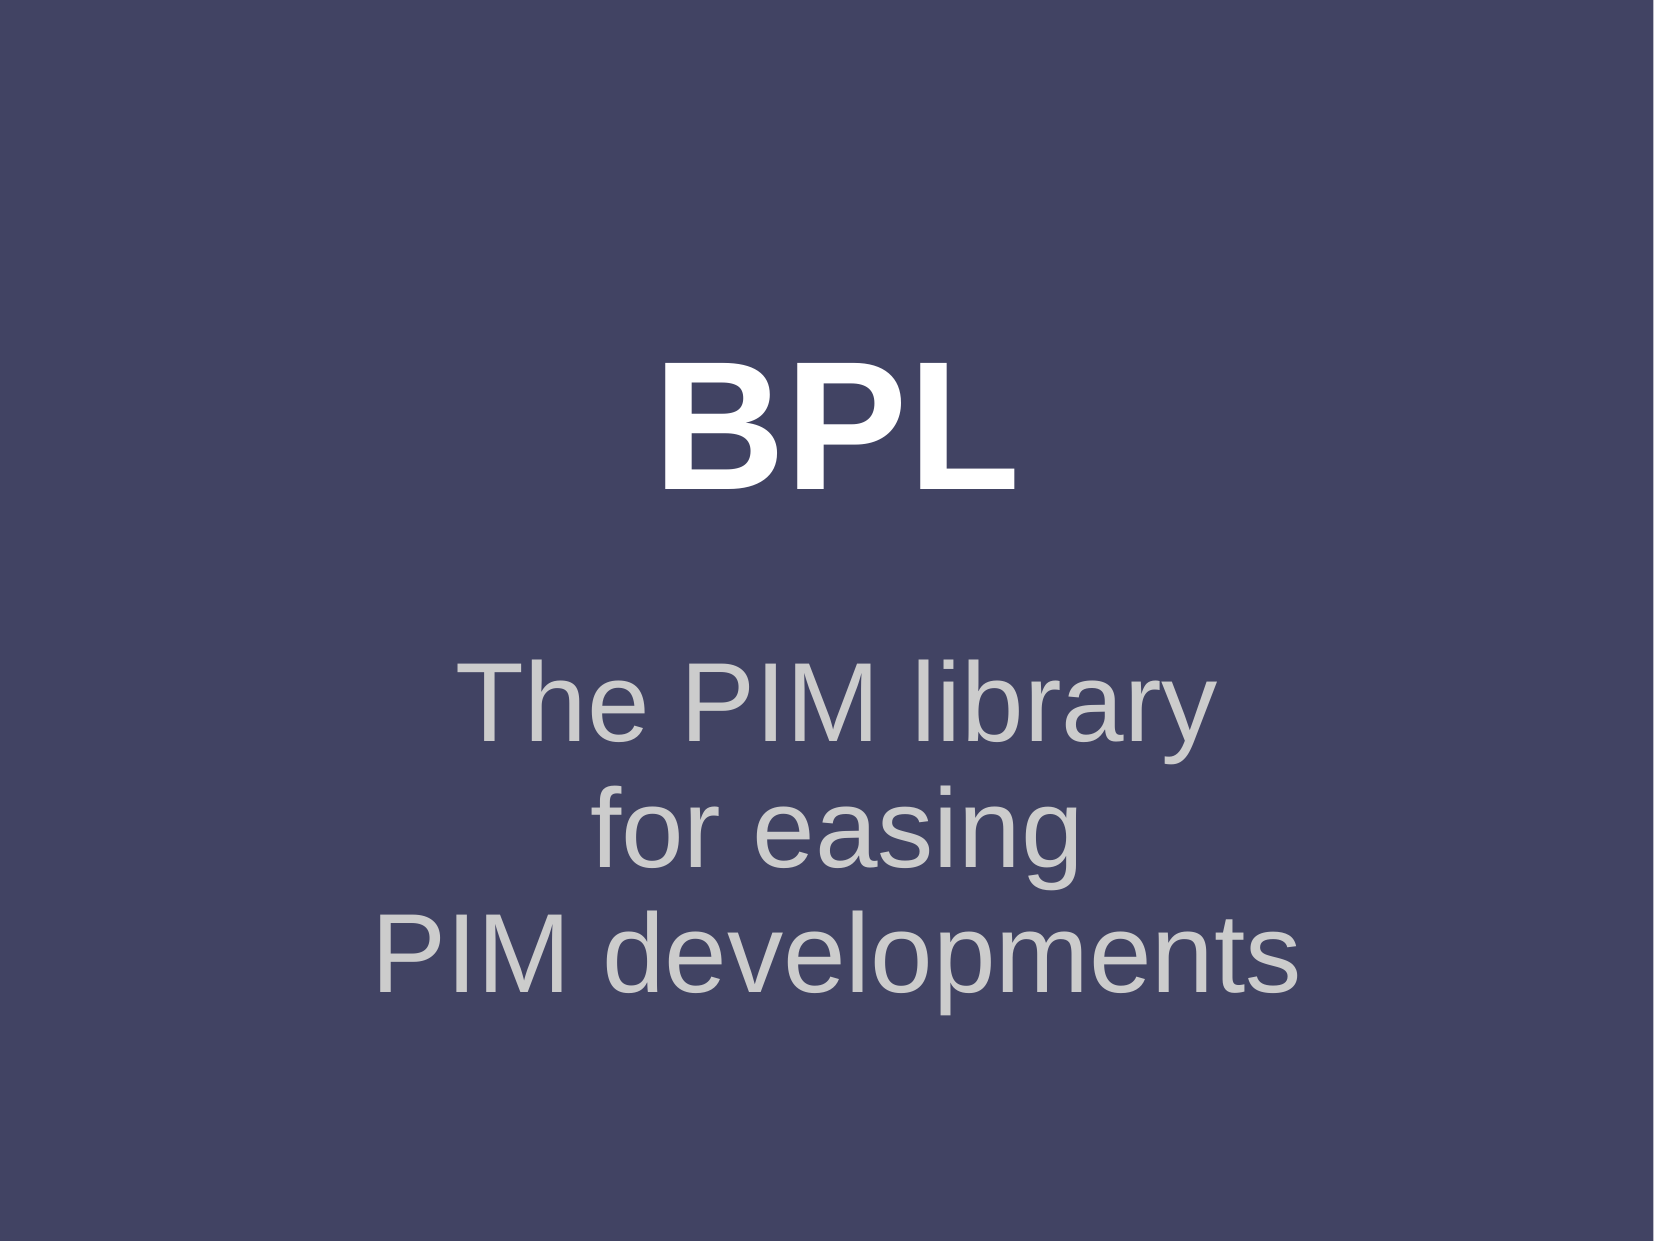

BPL
The PIM library
for easing
PIM developments